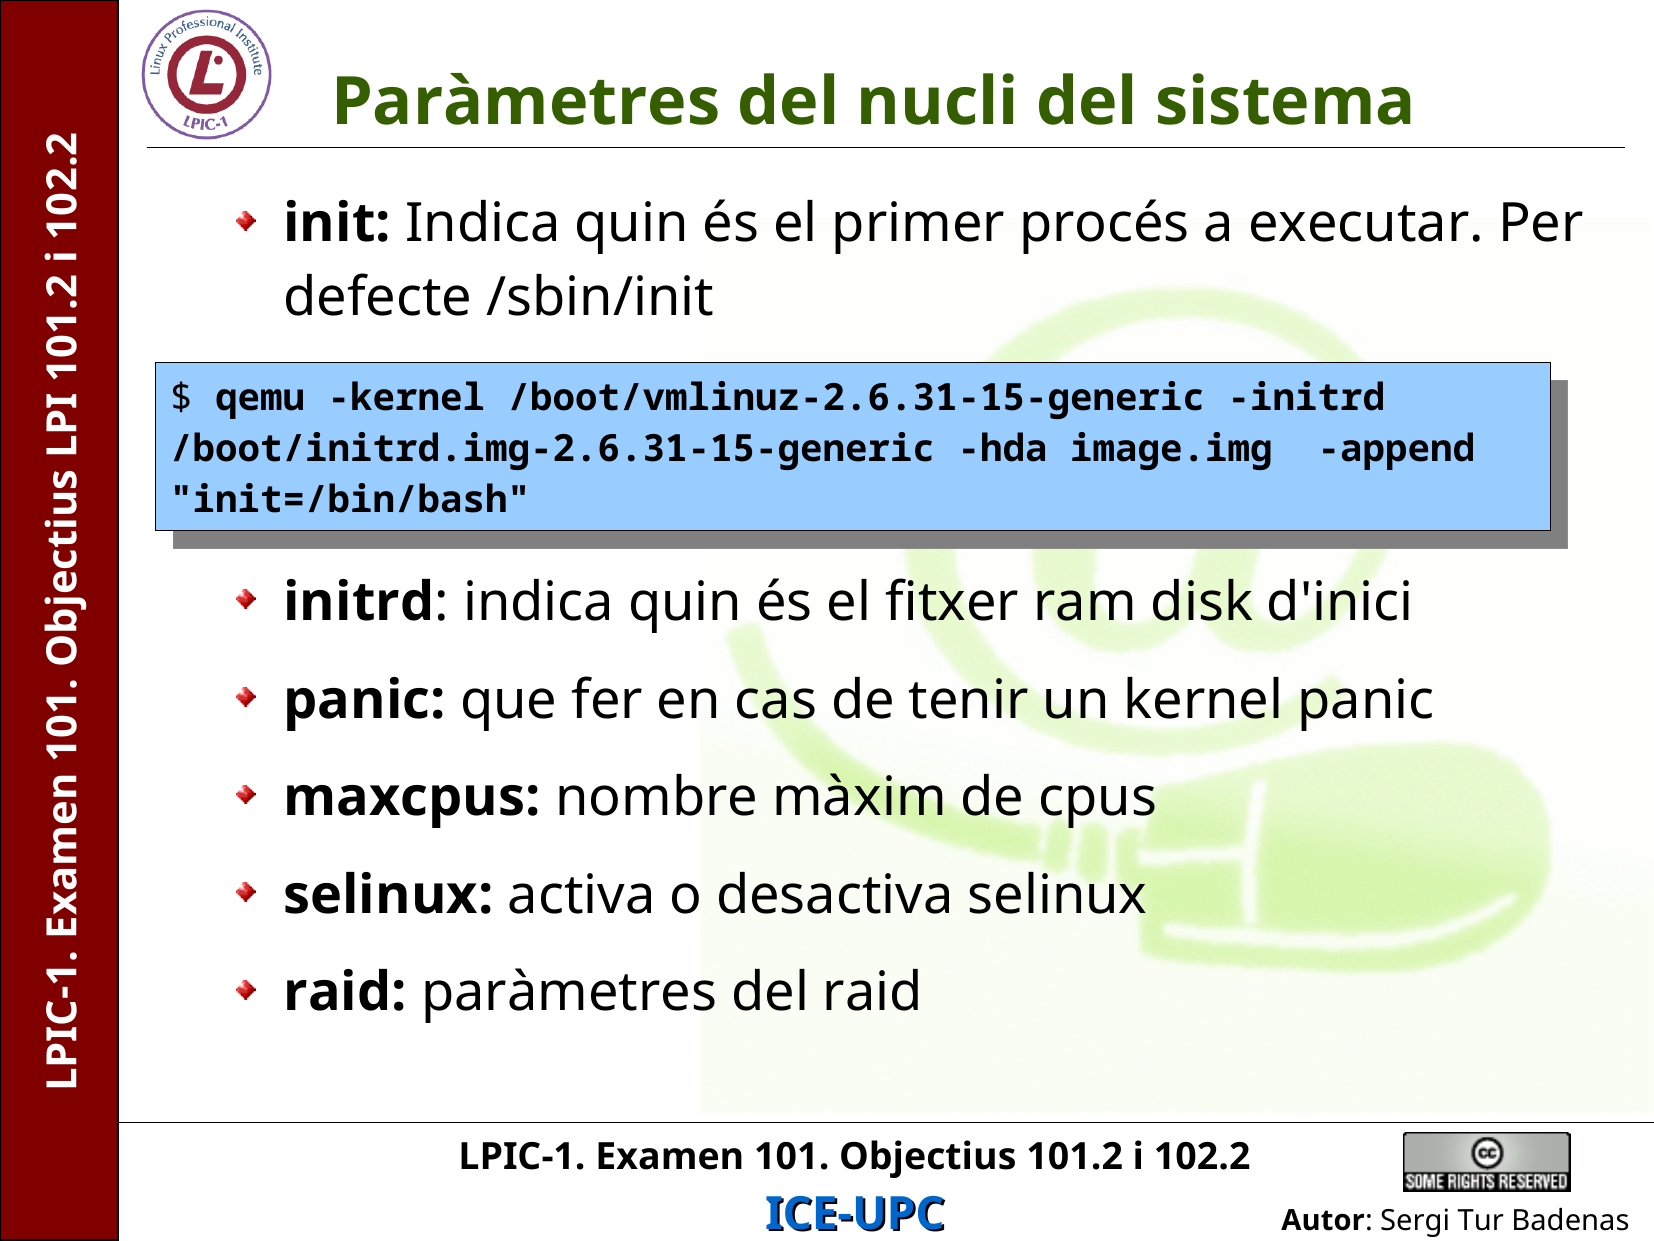

# Paràmetres del nucli del sistema
init: Indica quin és el primer procés a executar. Per defecte /sbin/init
initrd: indica quin és el fitxer ram disk d'inici
panic: que fer en cas de tenir un kernel panic
maxcpus: nombre màxim de cpus
selinux: activa o desactiva selinux
raid: paràmetres del raid
$ qemu -kernel /boot/vmlinuz-2.6.31-15-generic -initrd /boot/initrd.img-2.6.31-15-generic -hda image.img -append "init=/bin/bash"